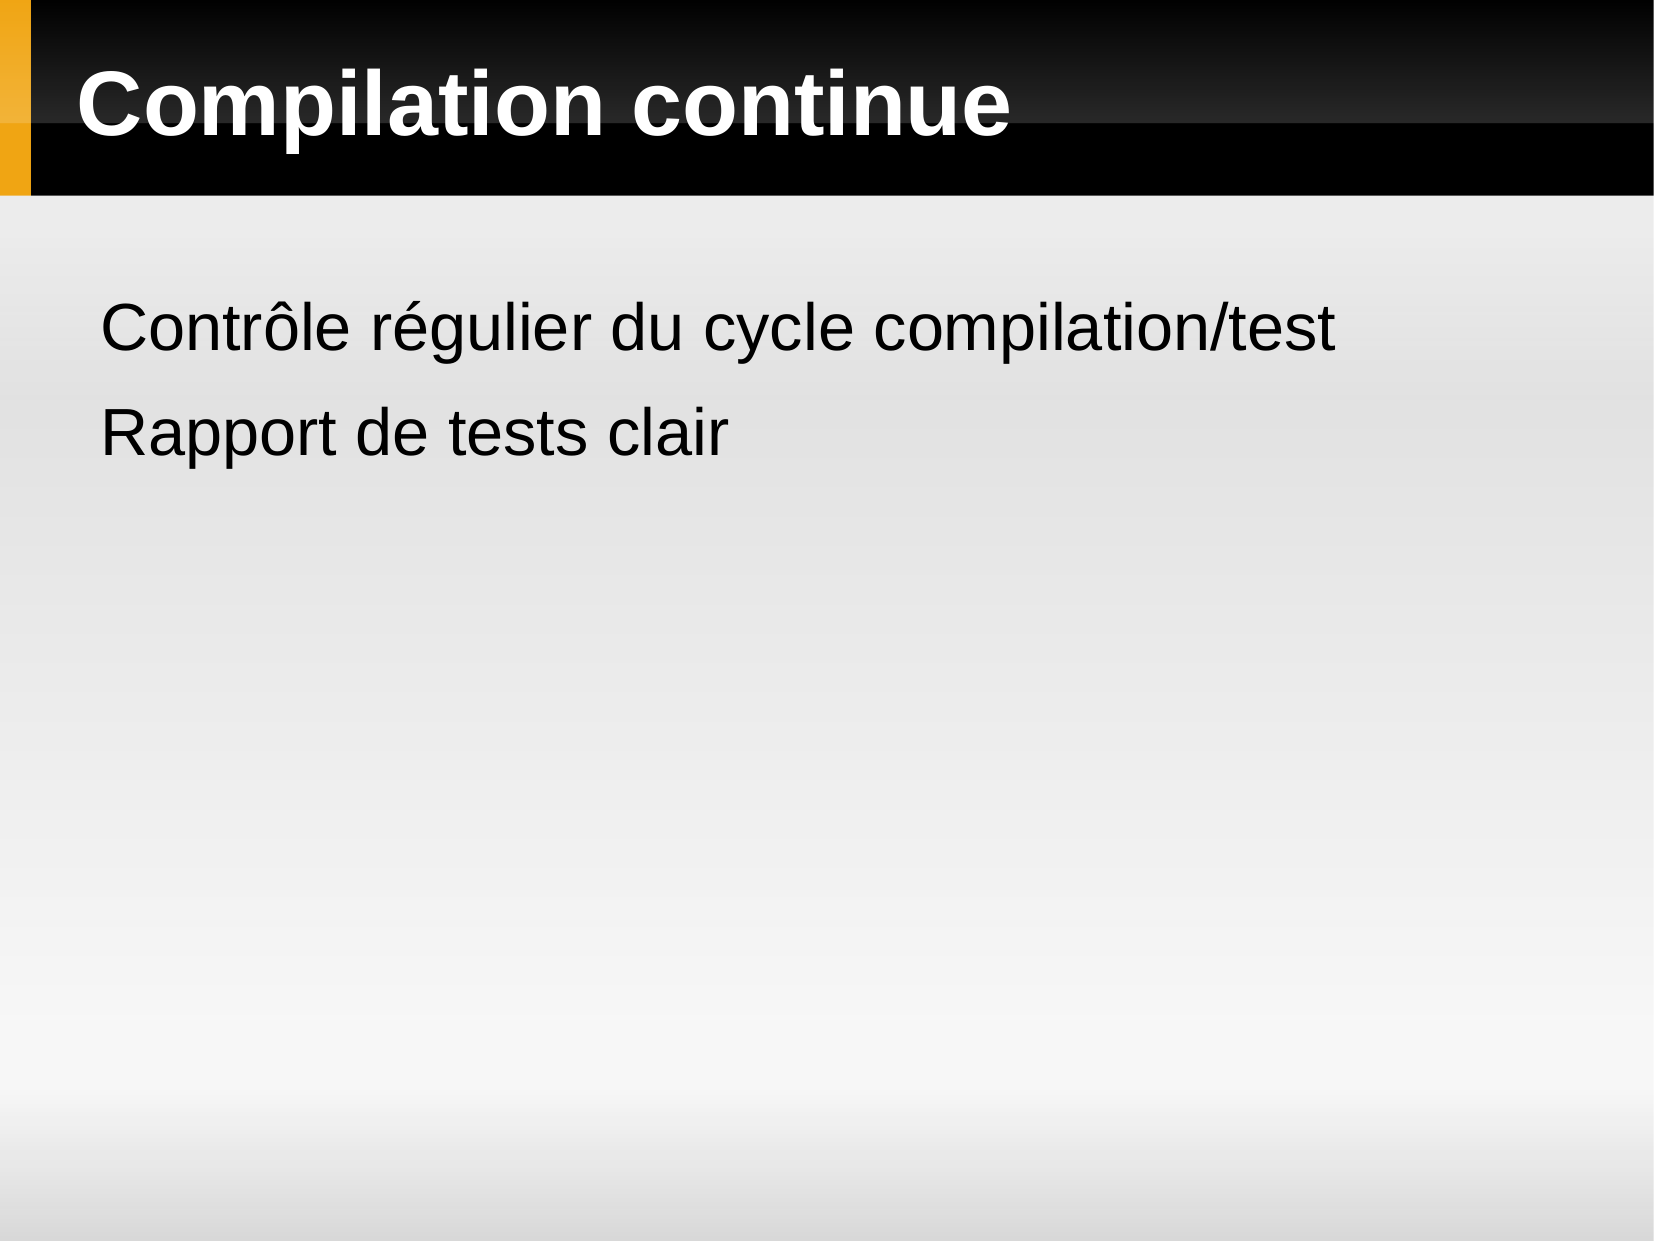

# Compilation continue
Contrôle régulier du cycle compilation/test
Rapport de tests clair